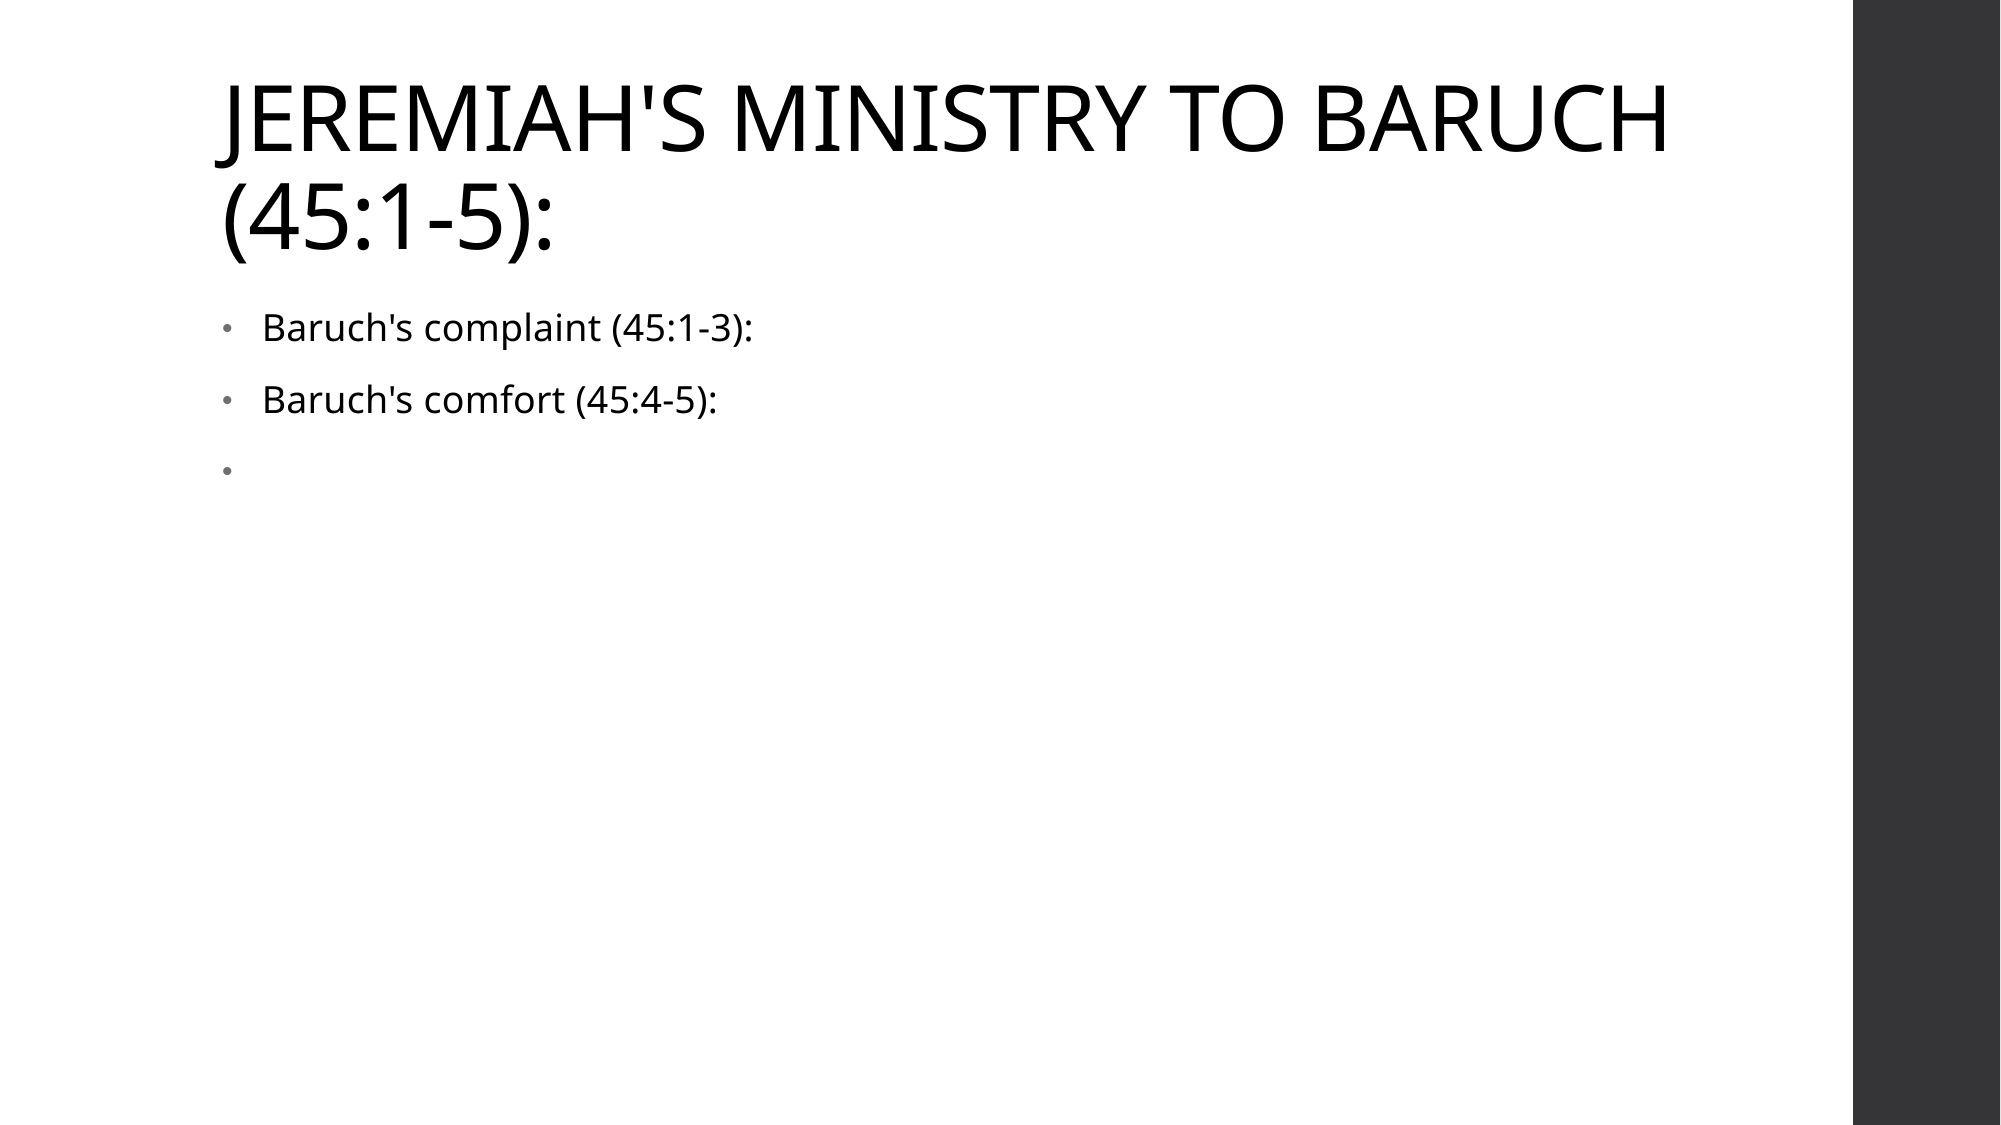

# JEREMIAH'S MINISTRY TO BARUCH (45:1-5):
 Baruch's complaint (45:1-3):
 Baruch's comfort (45:4-5):